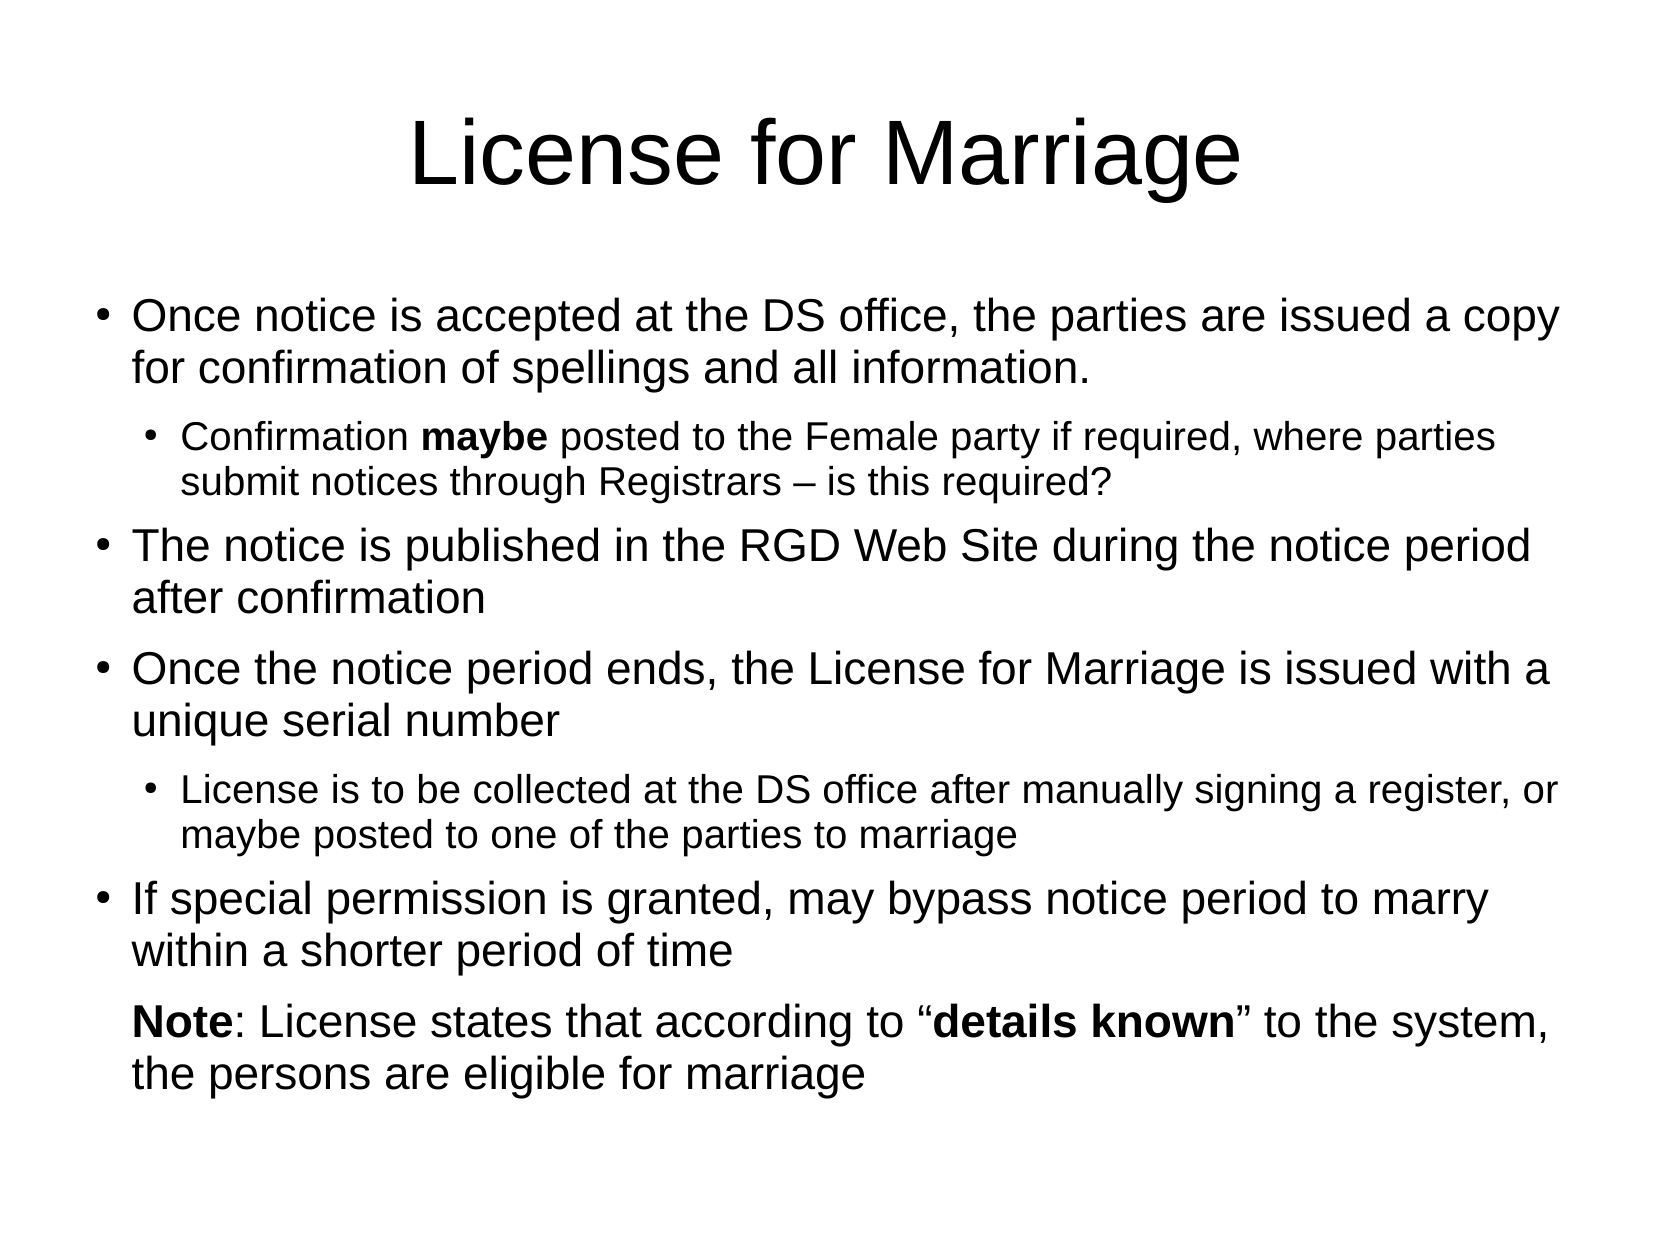

# License for Marriage
Once notice is accepted at the DS office, the parties are issued a copy for confirmation of spellings and all information.
Confirmation maybe posted to the Female party if required, where parties submit notices through Registrars – is this required?
The notice is published in the RGD Web Site during the notice period after confirmation
Once the notice period ends, the License for Marriage is issued with a unique serial number
License is to be collected at the DS office after manually signing a register, or maybe posted to one of the parties to marriage
If special permission is granted, may bypass notice period to marry within a shorter period of time
Note: License states that according to “details known” to the system, the persons are eligible for marriage